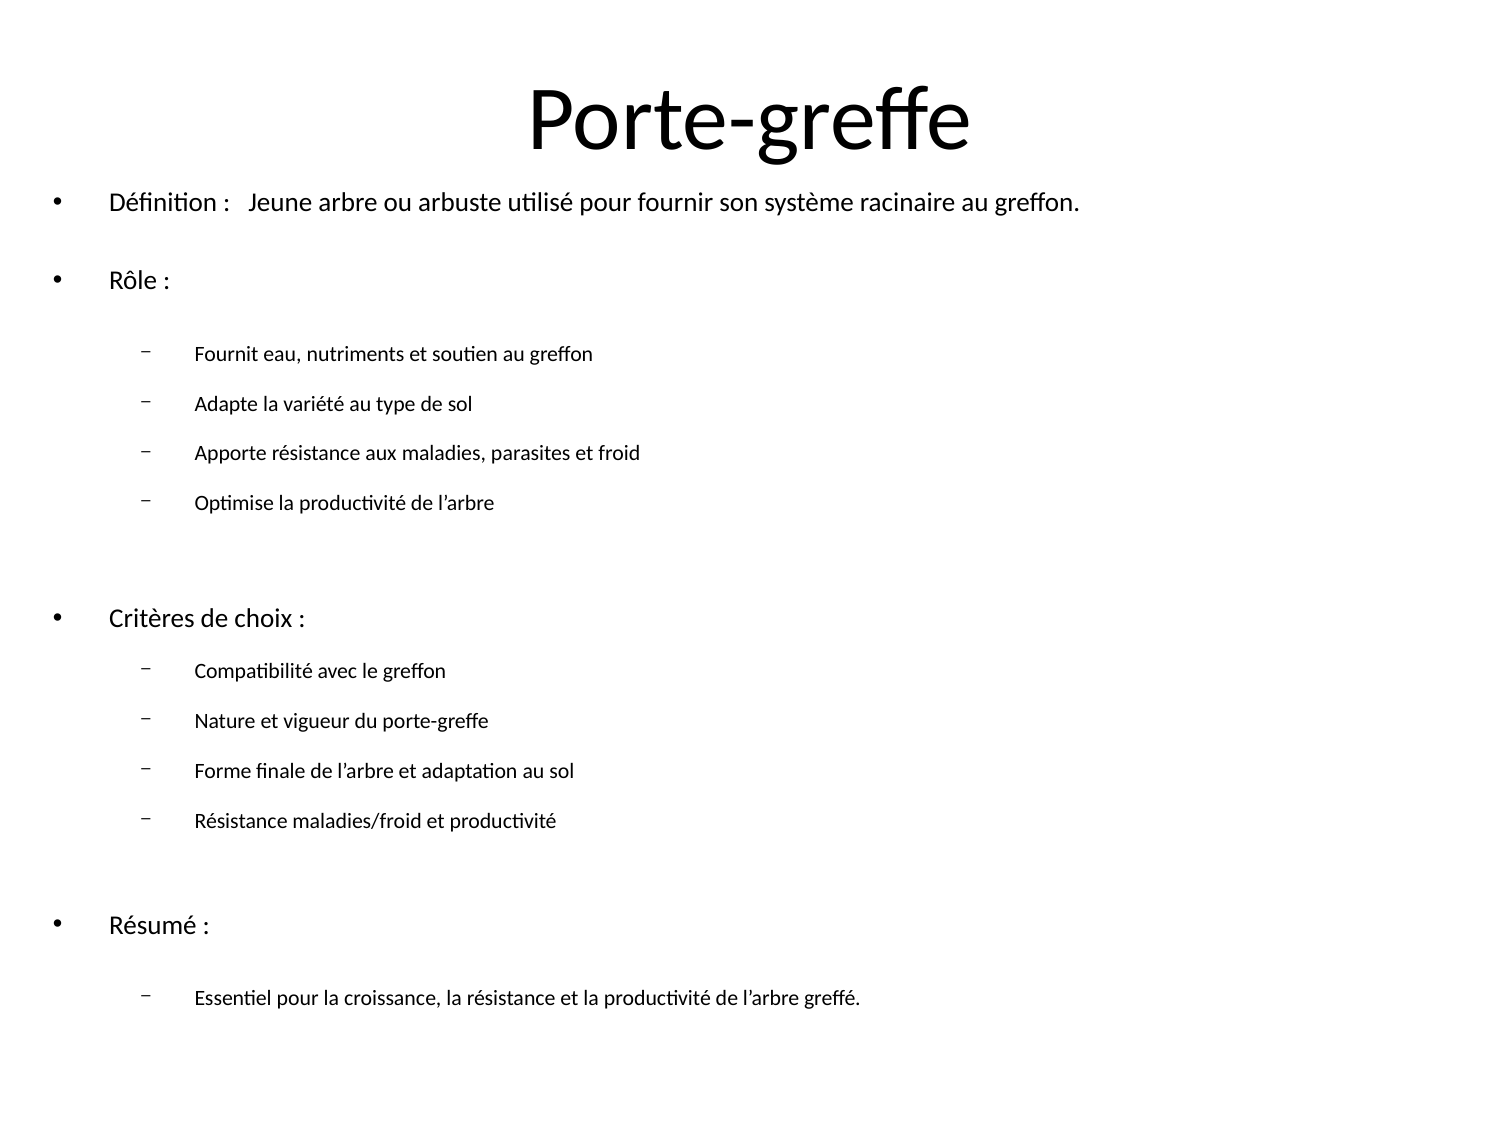

# Porte-greffe
Définition : Jeune arbre ou arbuste utilisé pour fournir son système racinaire au greffon.
Rôle :
Fournit eau, nutriments et soutien au greffon
Adapte la variété au type de sol
Apporte résistance aux maladies, parasites et froid
Optimise la productivité de l’arbre
Critères de choix :
Compatibilité avec le greffon
Nature et vigueur du porte-greffe
Forme finale de l’arbre et adaptation au sol
Résistance maladies/froid et productivité
Résumé :
Essentiel pour la croissance, la résistance et la productivité de l’arbre greffé.